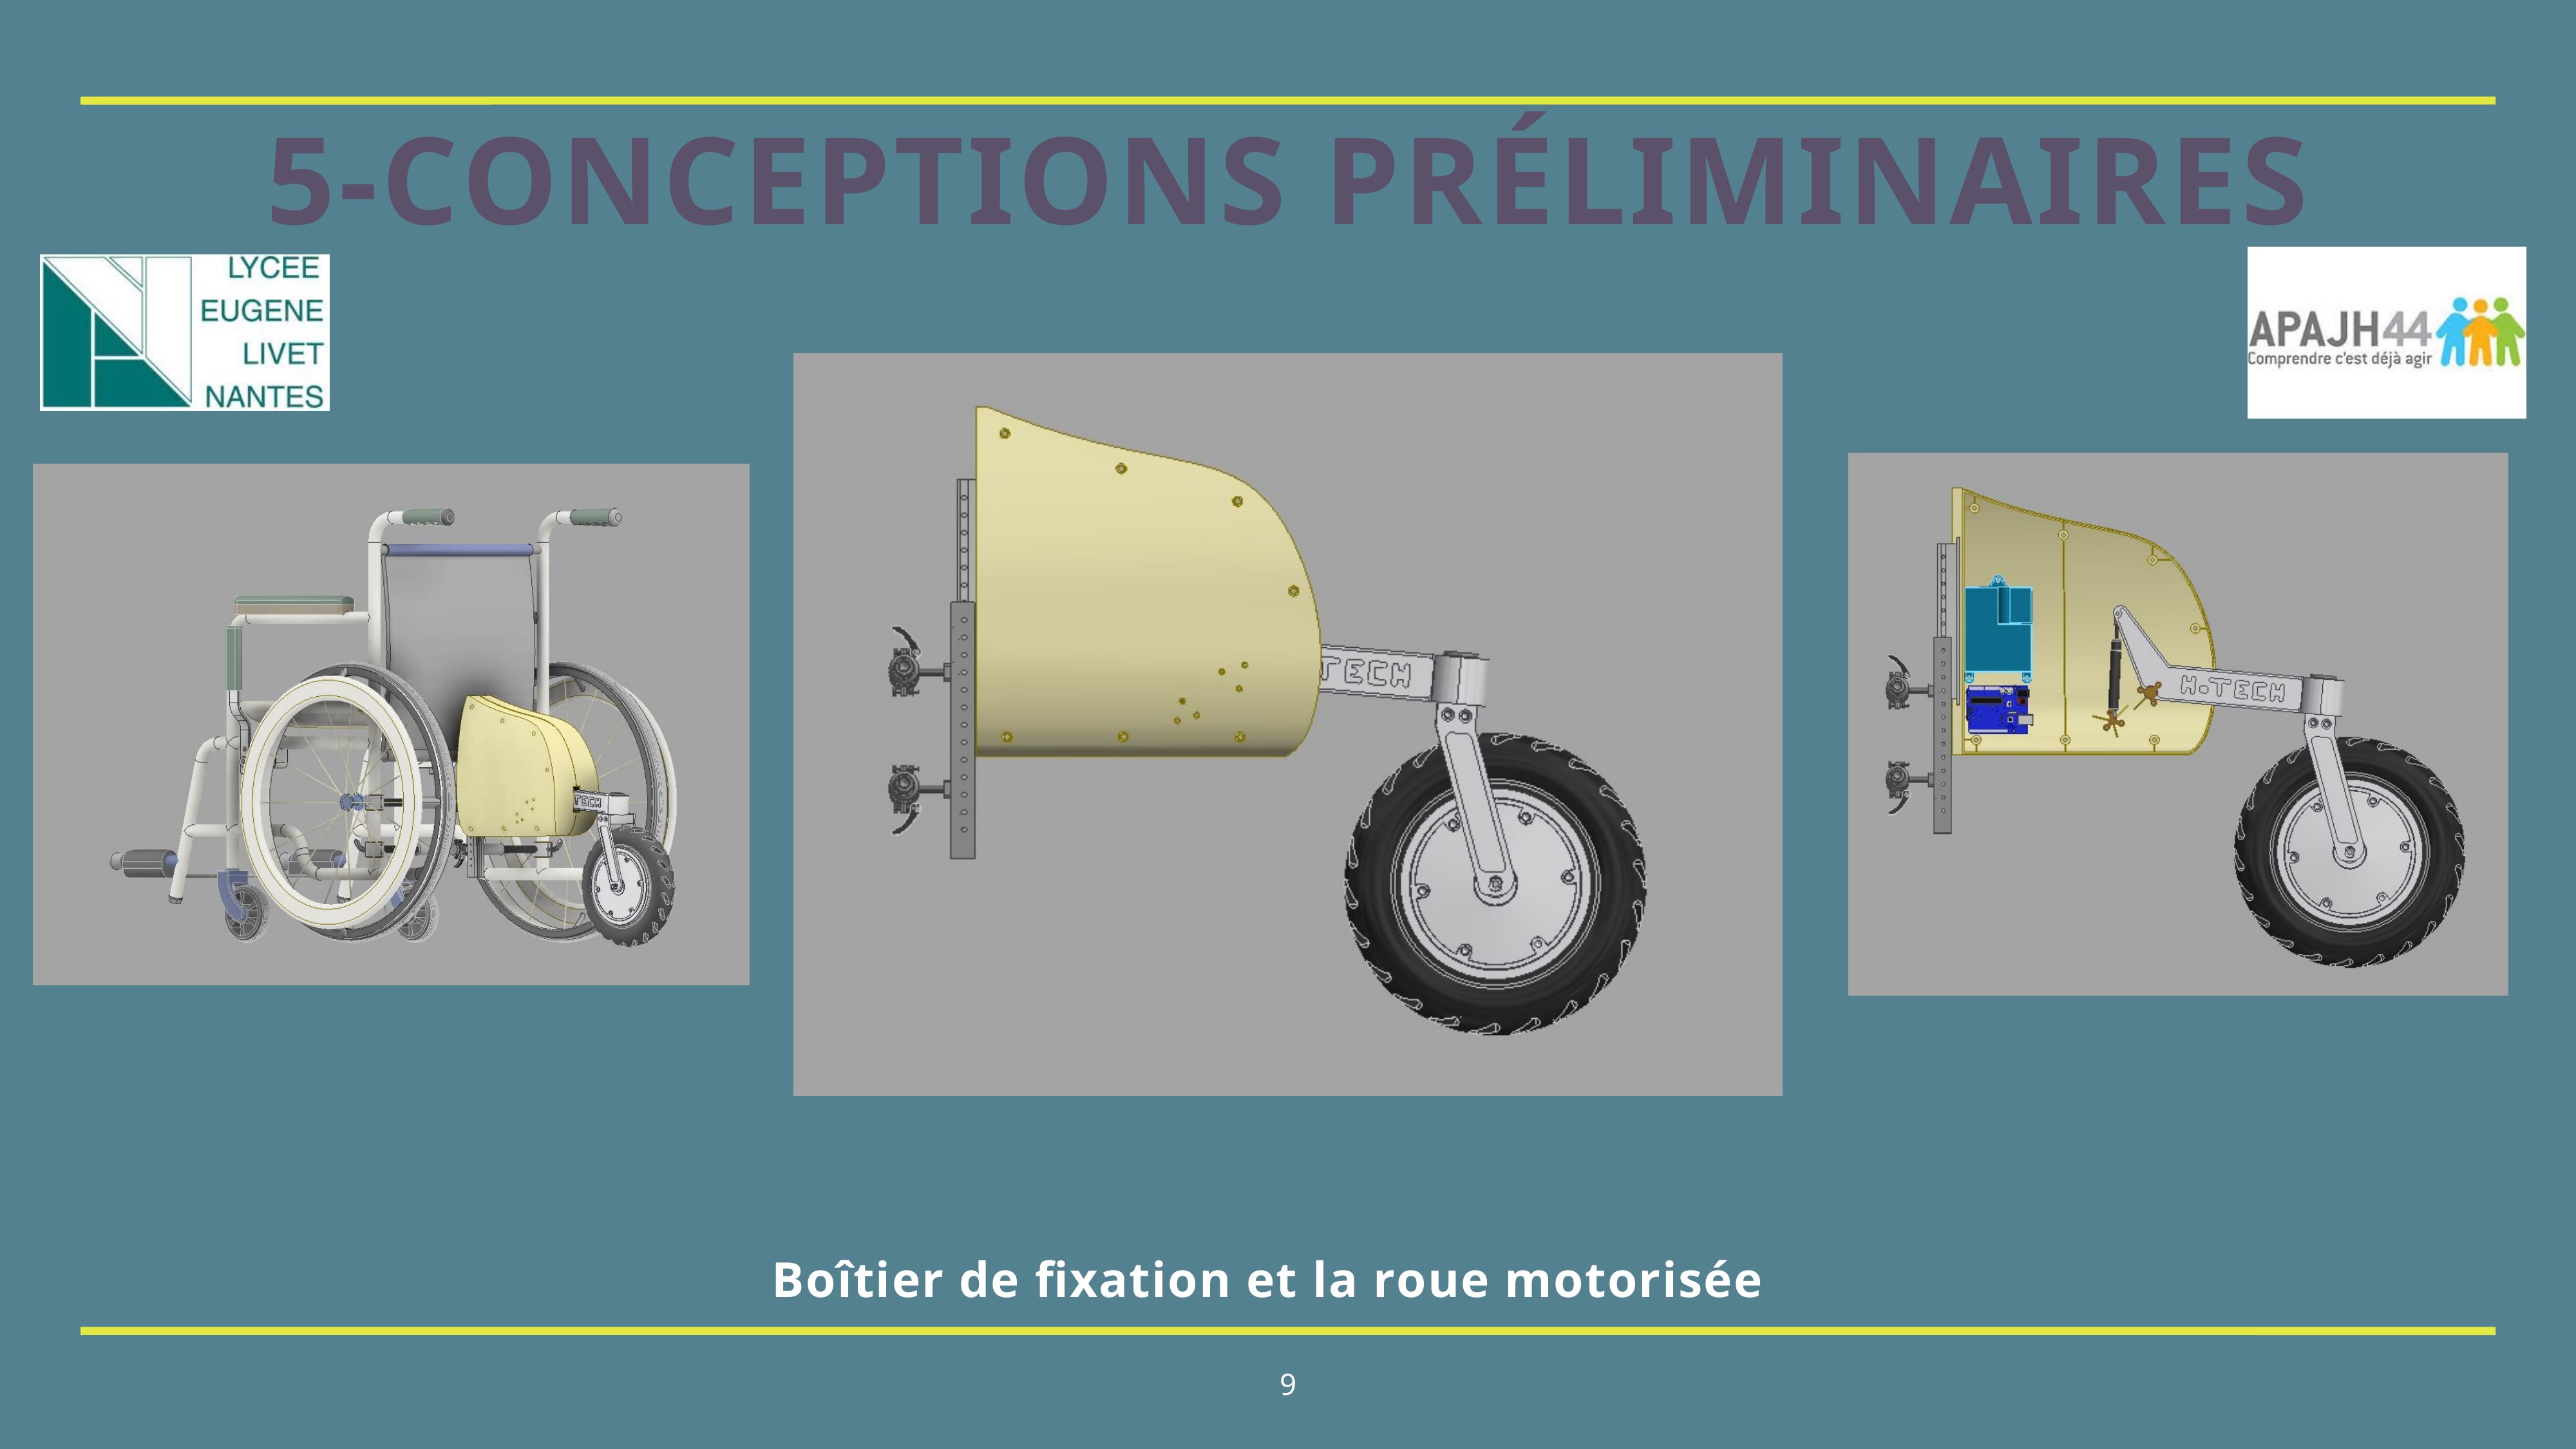

# 5-CONCEPTIONs PRÉLIMINAIREs
Boîtier de fixation et la roue motorisée